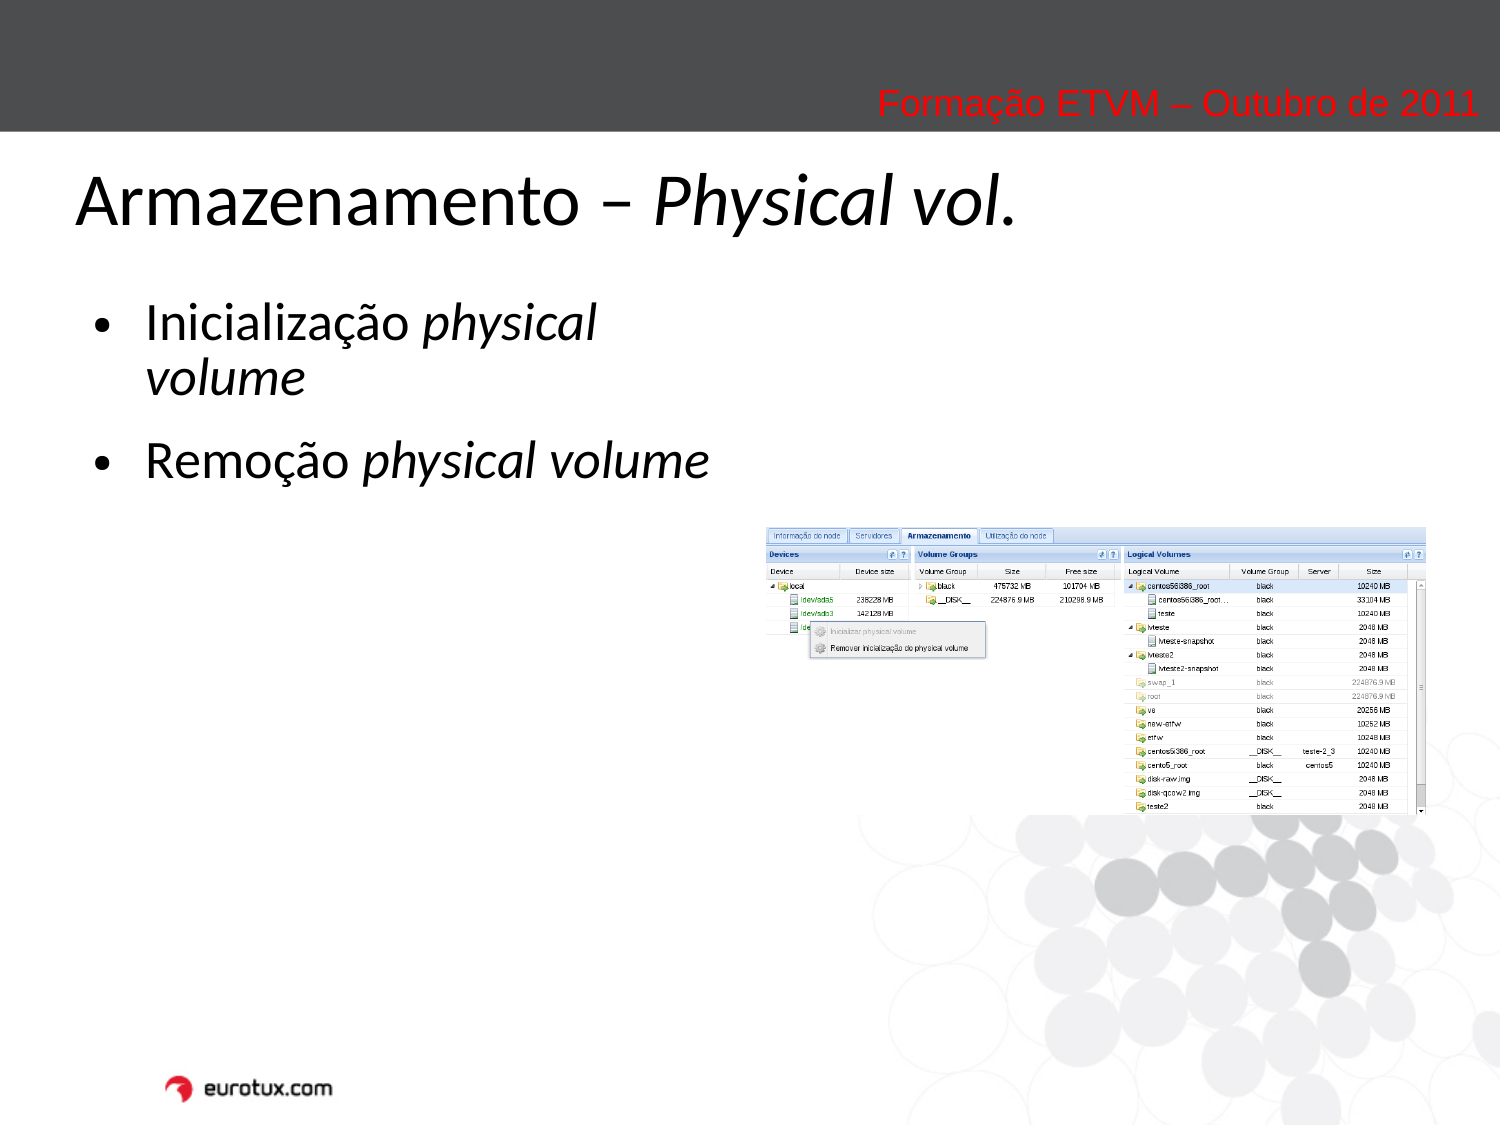

# Armazenamento – Physical vol.
Inicialização physical volume
Remoção physical volume